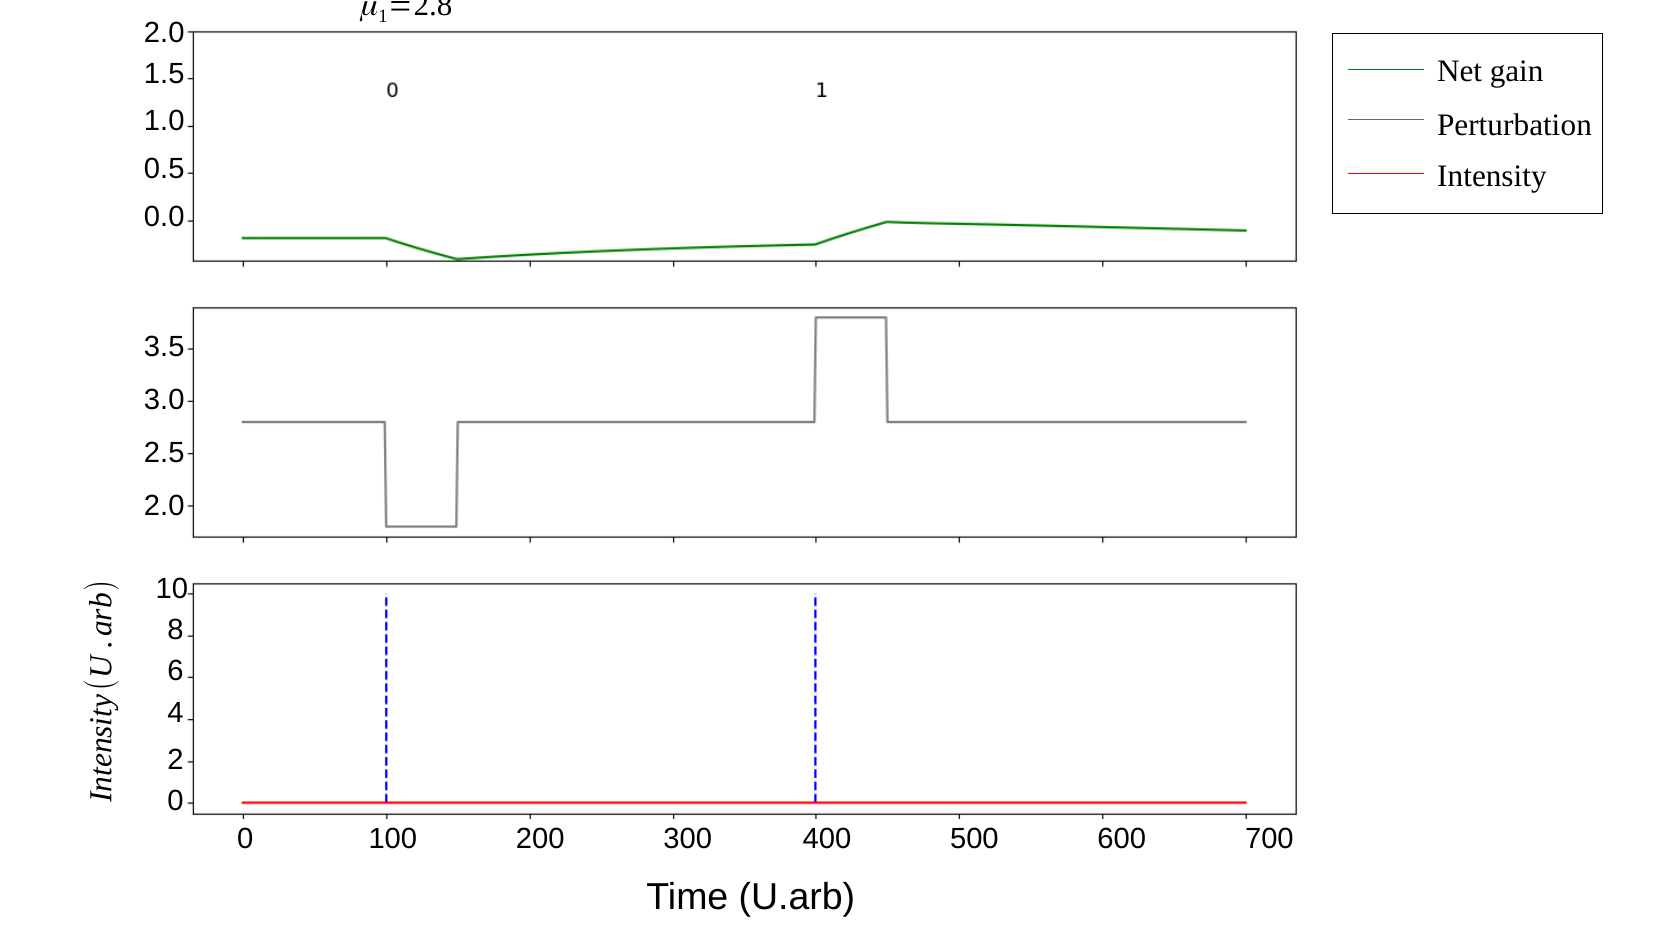

2.0
Net gain
1.5
1.0
Perturbation
0.5
Intensity
0.0
3.5
3.0
2.5
2.0
10
8
6
4
2
0
0 100 200 300 400 500 600 700
Time (U.arb)